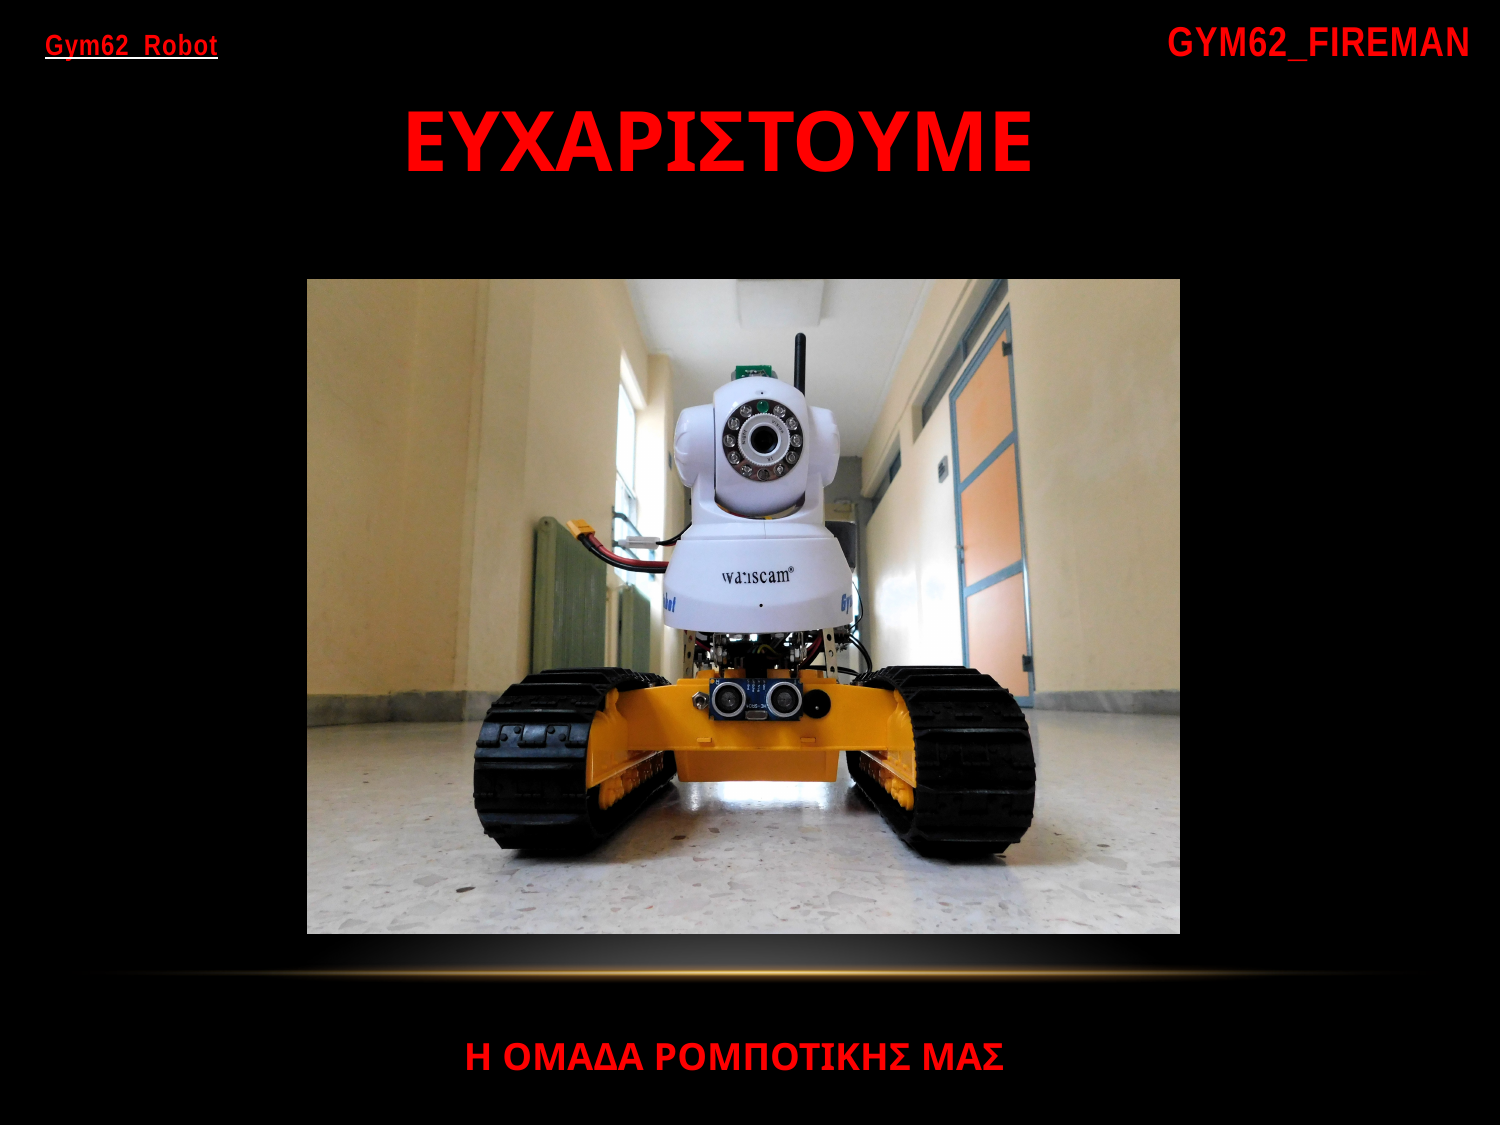

Gym62_Robot
Gym62_FireMan
ΕΥΧΑΡΙΣΤΟΥΜΕ
Η ΟΜΑΔΑ ΡΟΜΠΟΤΙΚΗΣ ΜΑΣ